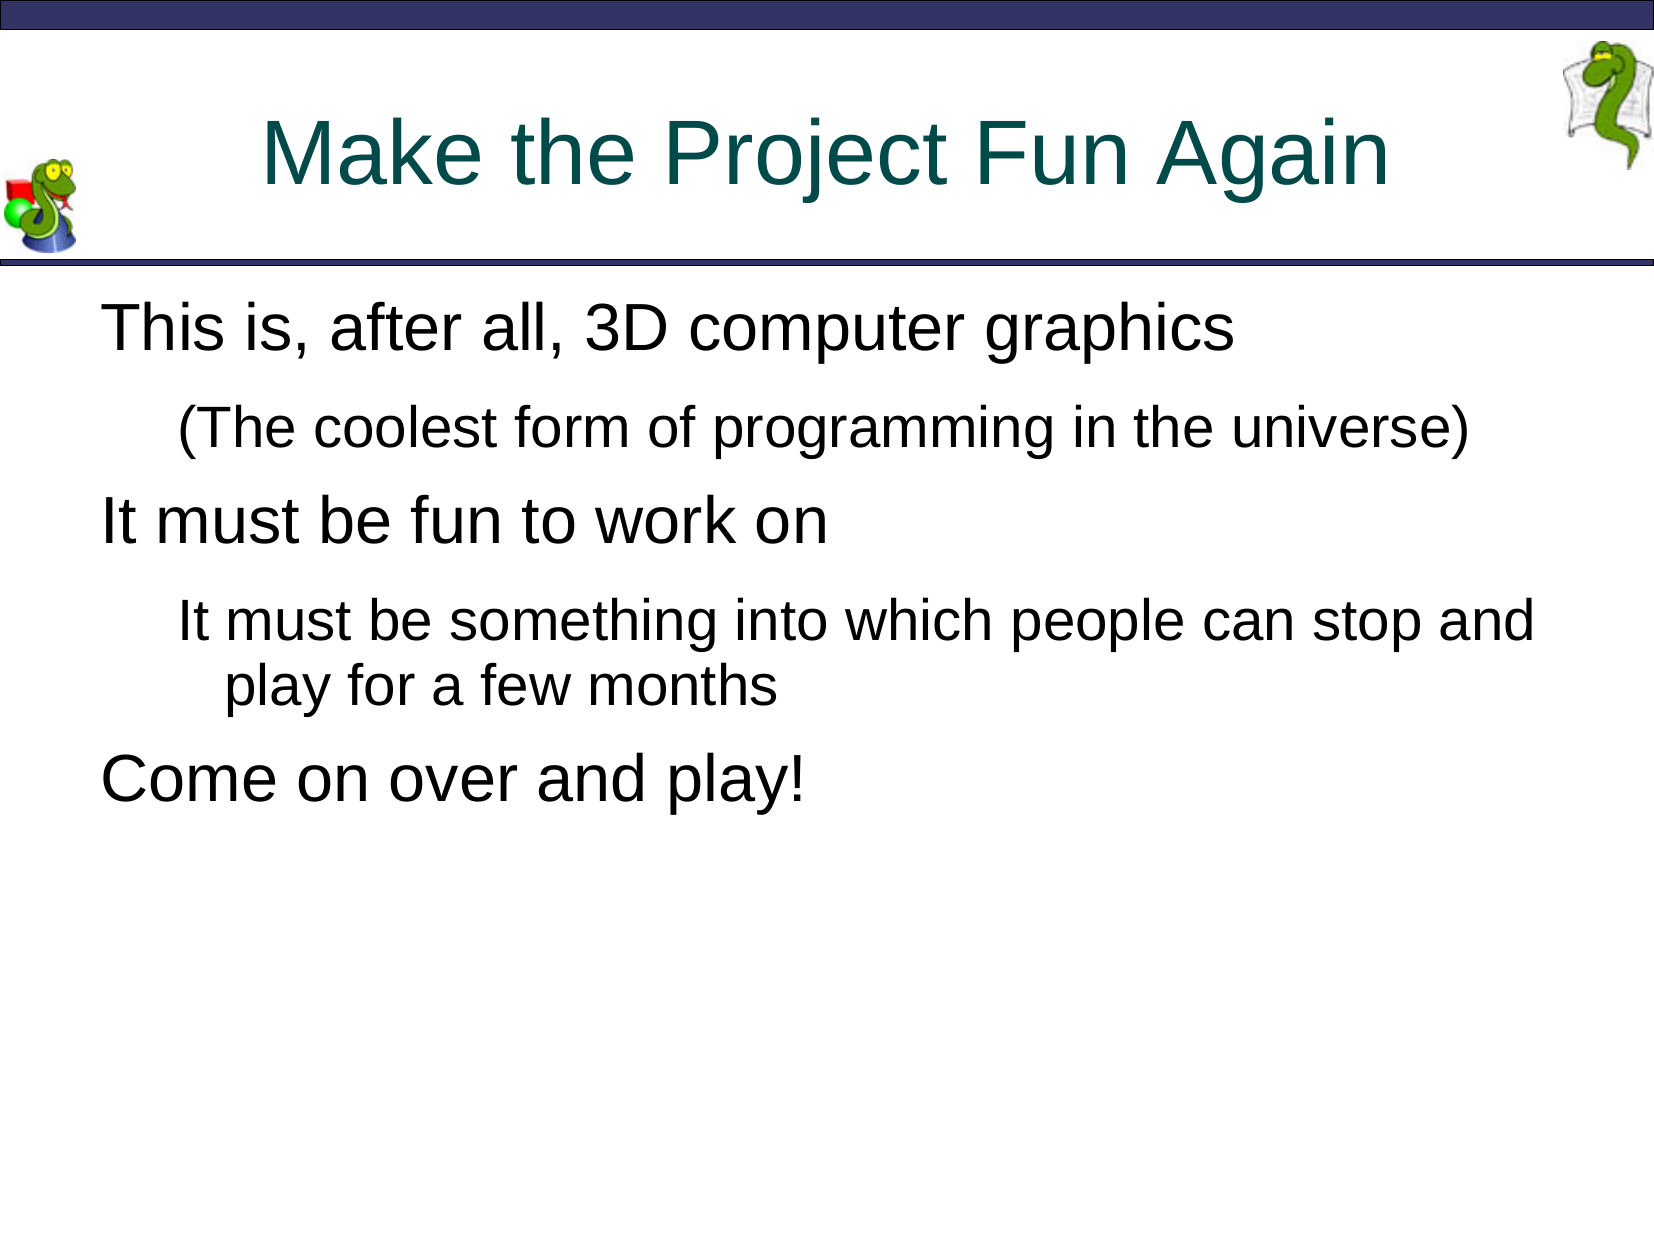

# Make the Project Fun Again
This is, after all, 3D computer graphics
(The coolest form of programming in the universe)
It must be fun to work on
It must be something into which people can stop and play for a few months
Come on over and play!